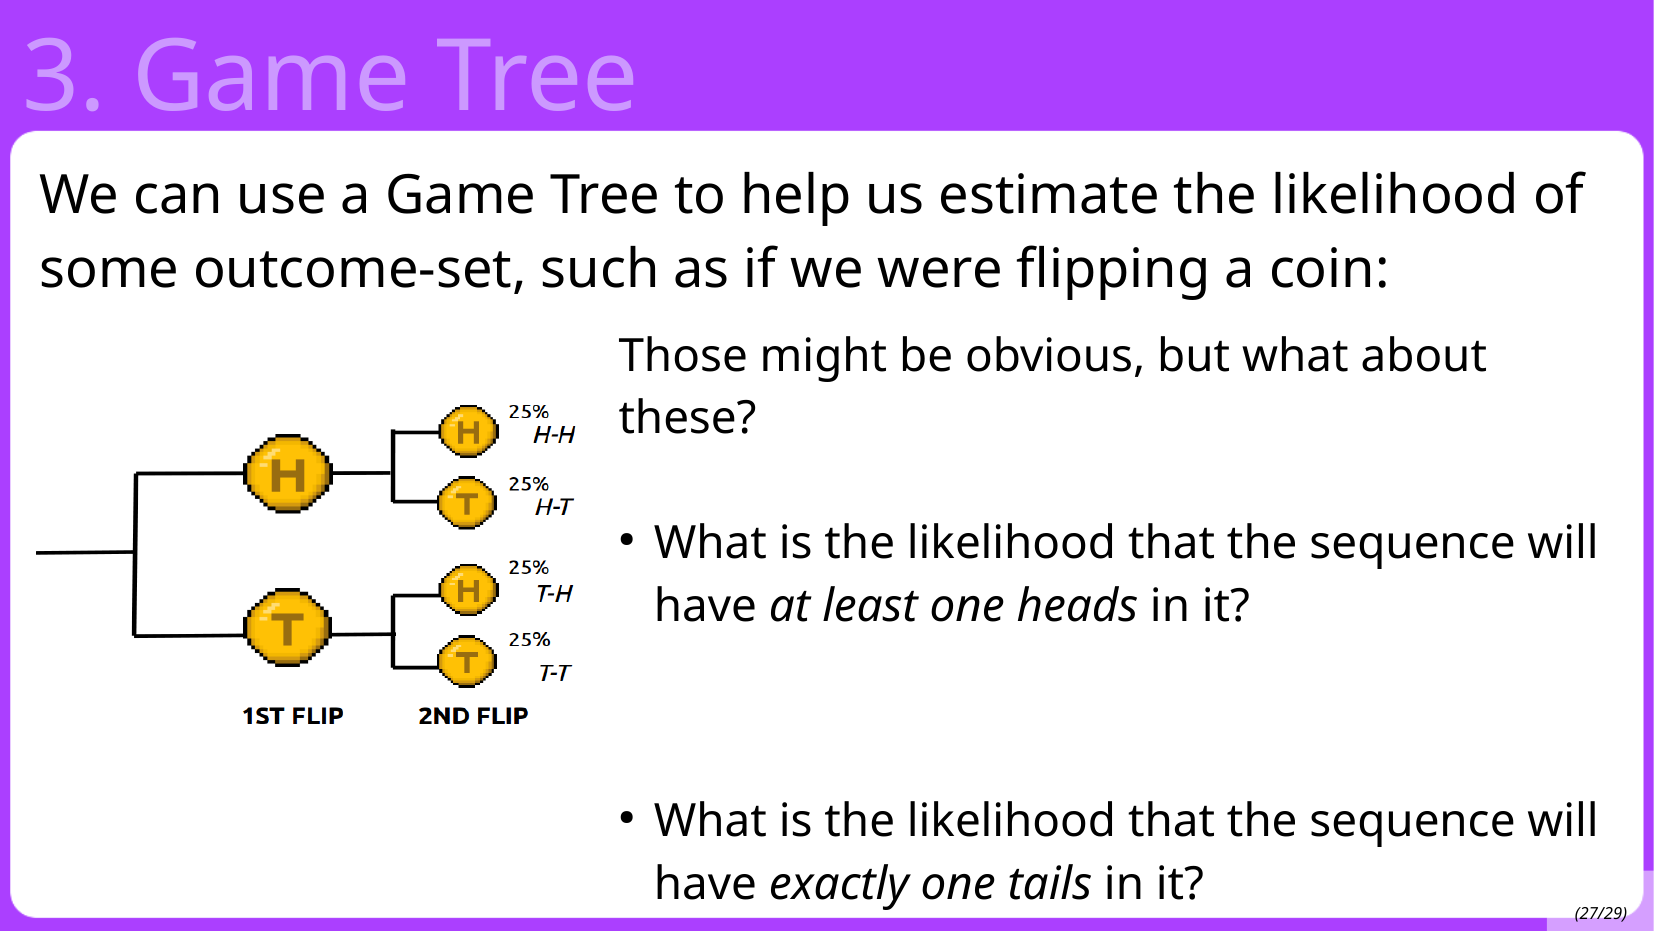

# 3. Game Tree
We can use a Game Tree to help us estimate the likelihood of some outcome-set, such as if we were flipping a coin:
Those might be obvious, but what about these?
What is the likelihood that the sequence will have at least one heads in it?
What is the likelihood that the sequence will have exactly one tails in it?